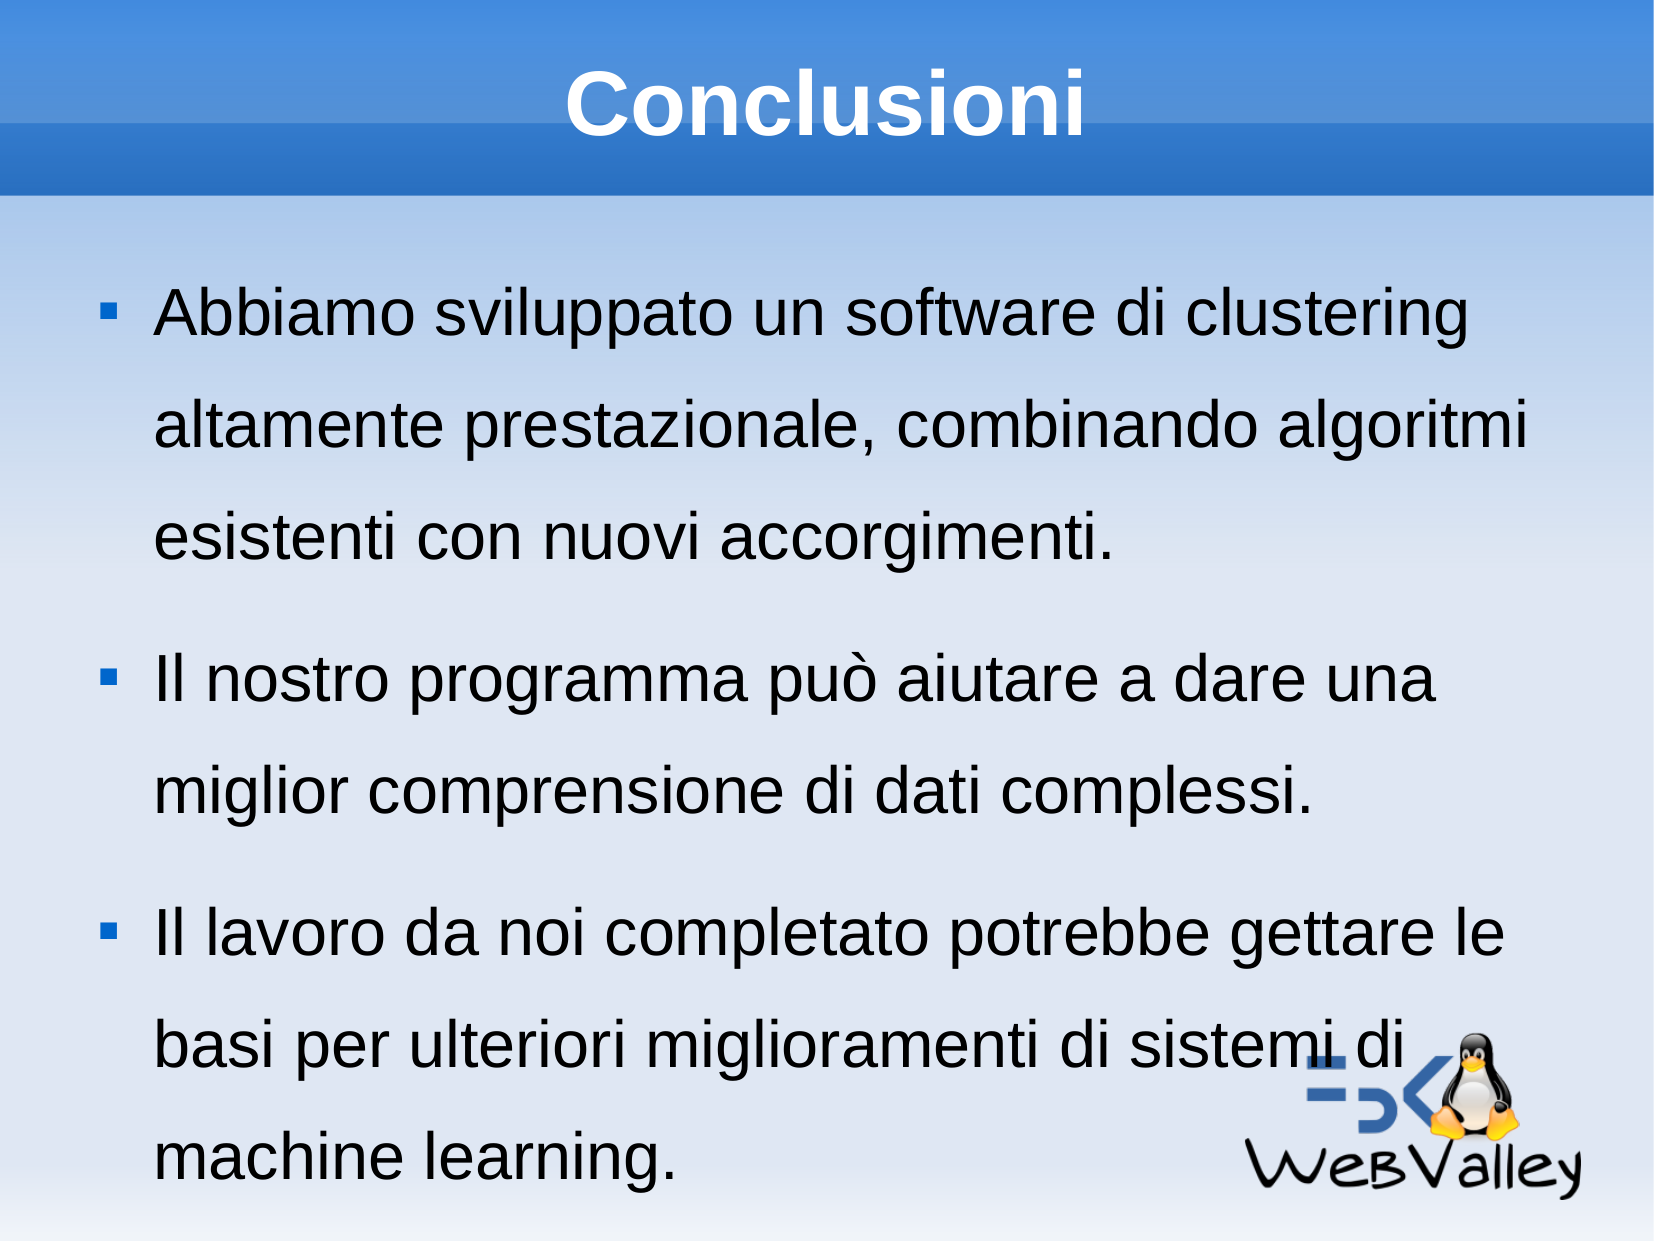

# Conclusioni
Abbiamo sviluppato un software di clustering altamente prestazionale, combinando algoritmi esistenti con nuovi accorgimenti.
Il nostro programma può aiutare a dare una miglior comprensione di dati complessi.
Il lavoro da noi completato potrebbe gettare le basi per ulteriori miglioramenti di sistemi di machine learning.